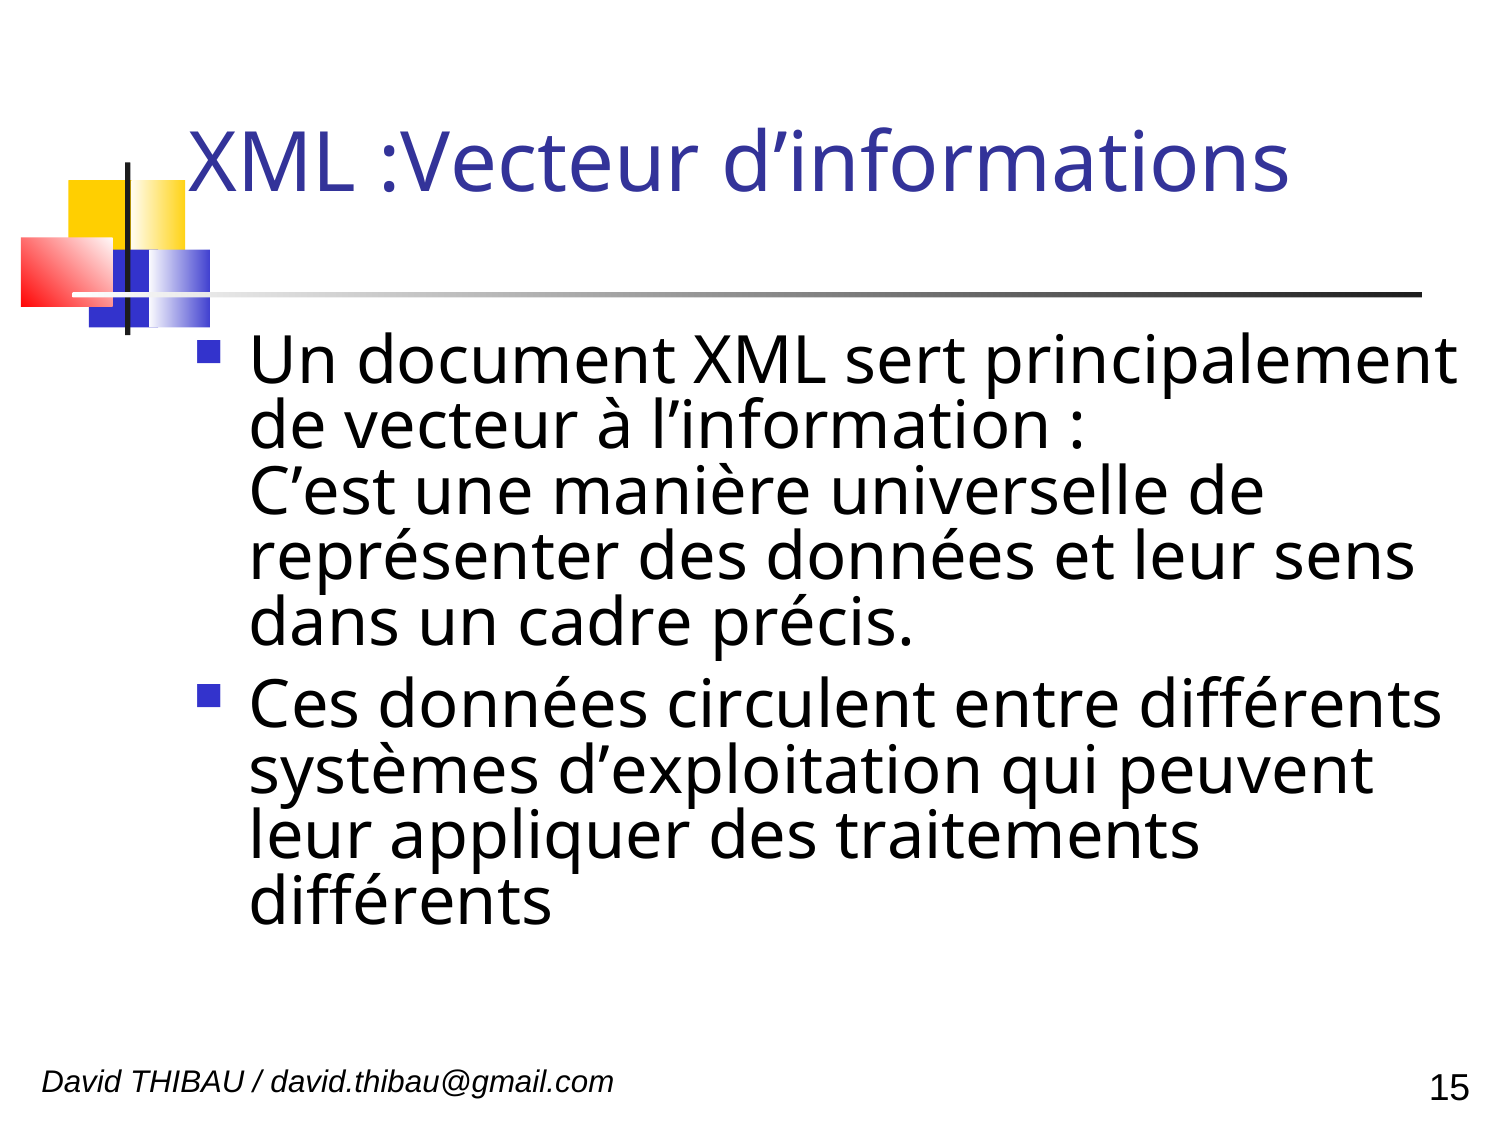

# XML :Vecteur d’informations
Un document XML sert principalement de vecteur à l’information :
C’est une manière universelle de représenter des données et leur sens dans un cadre précis.
Ces données circulent entre différents systèmes d’exploitation qui peuvent leur appliquer des traitements différents